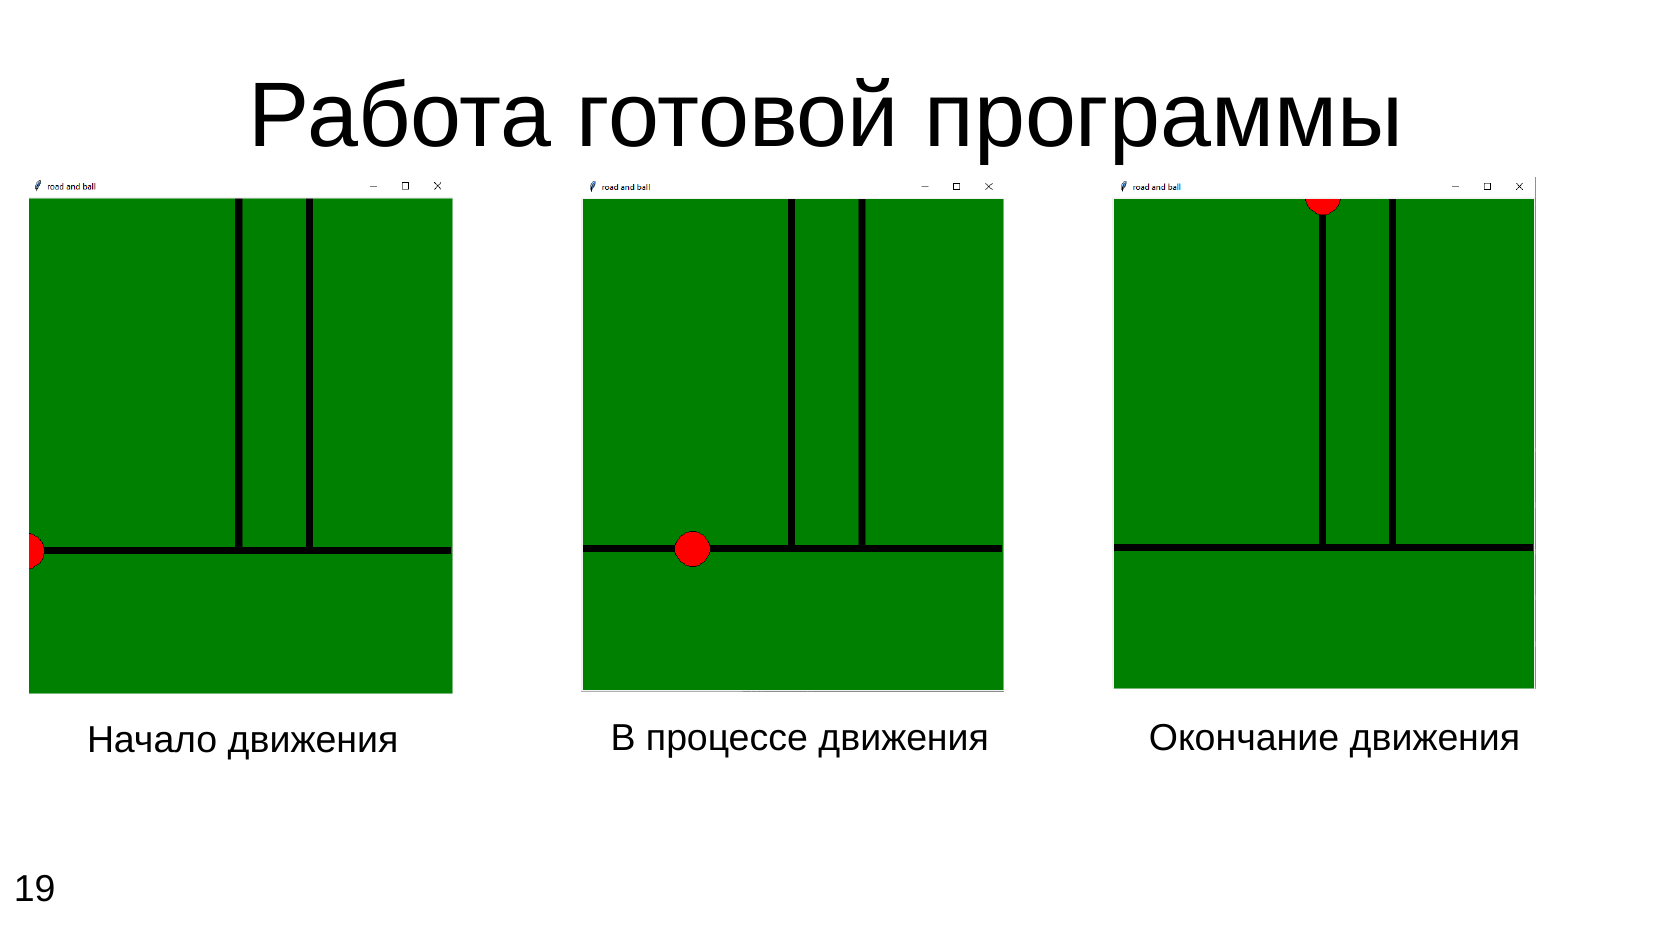

# Работа готовой программы
В процессе движения
Окончание движения
Начало движения